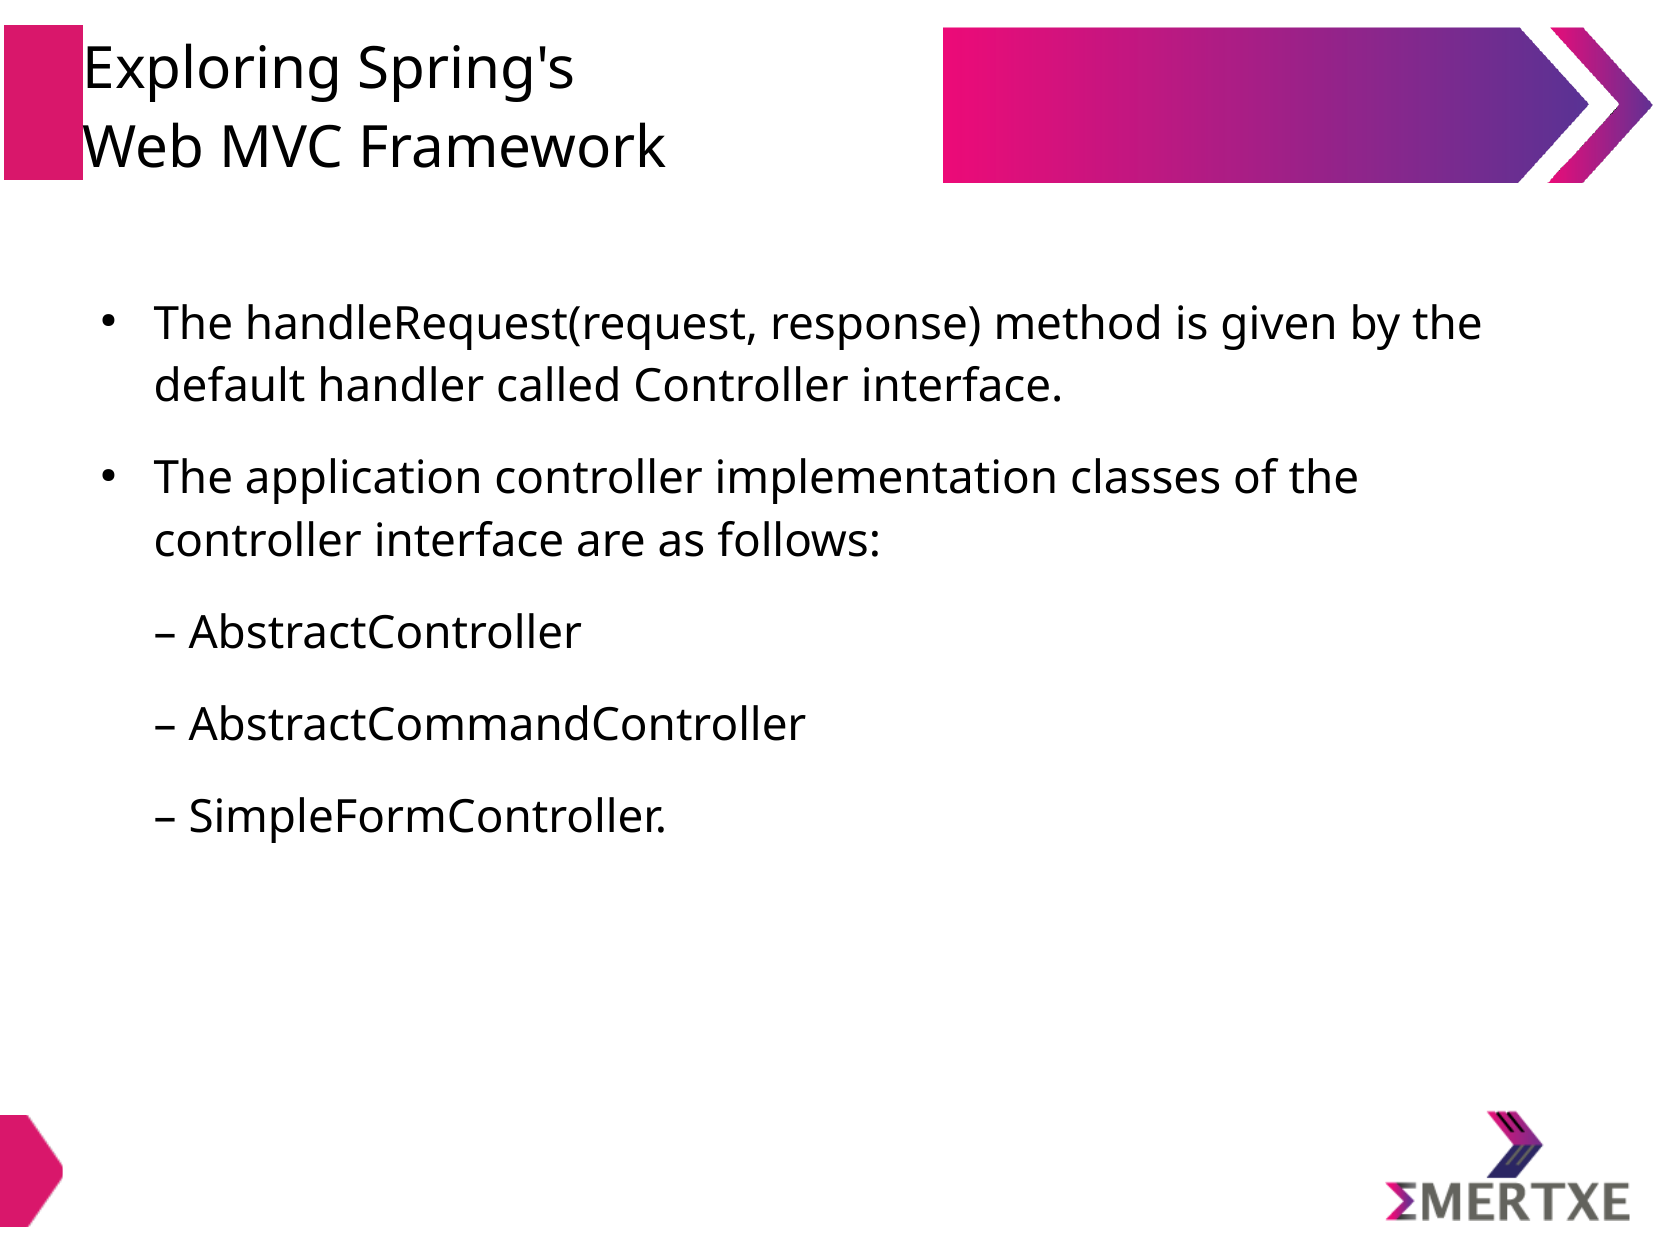

# Exploring Spring's Web MVC Framework
The handleRequest(request, response) method is given by the default handler called Controller interface.
The application controller implementation classes of the controller interface are as follows:
– AbstractController
– AbstractCommandController
– SimpleFormController.